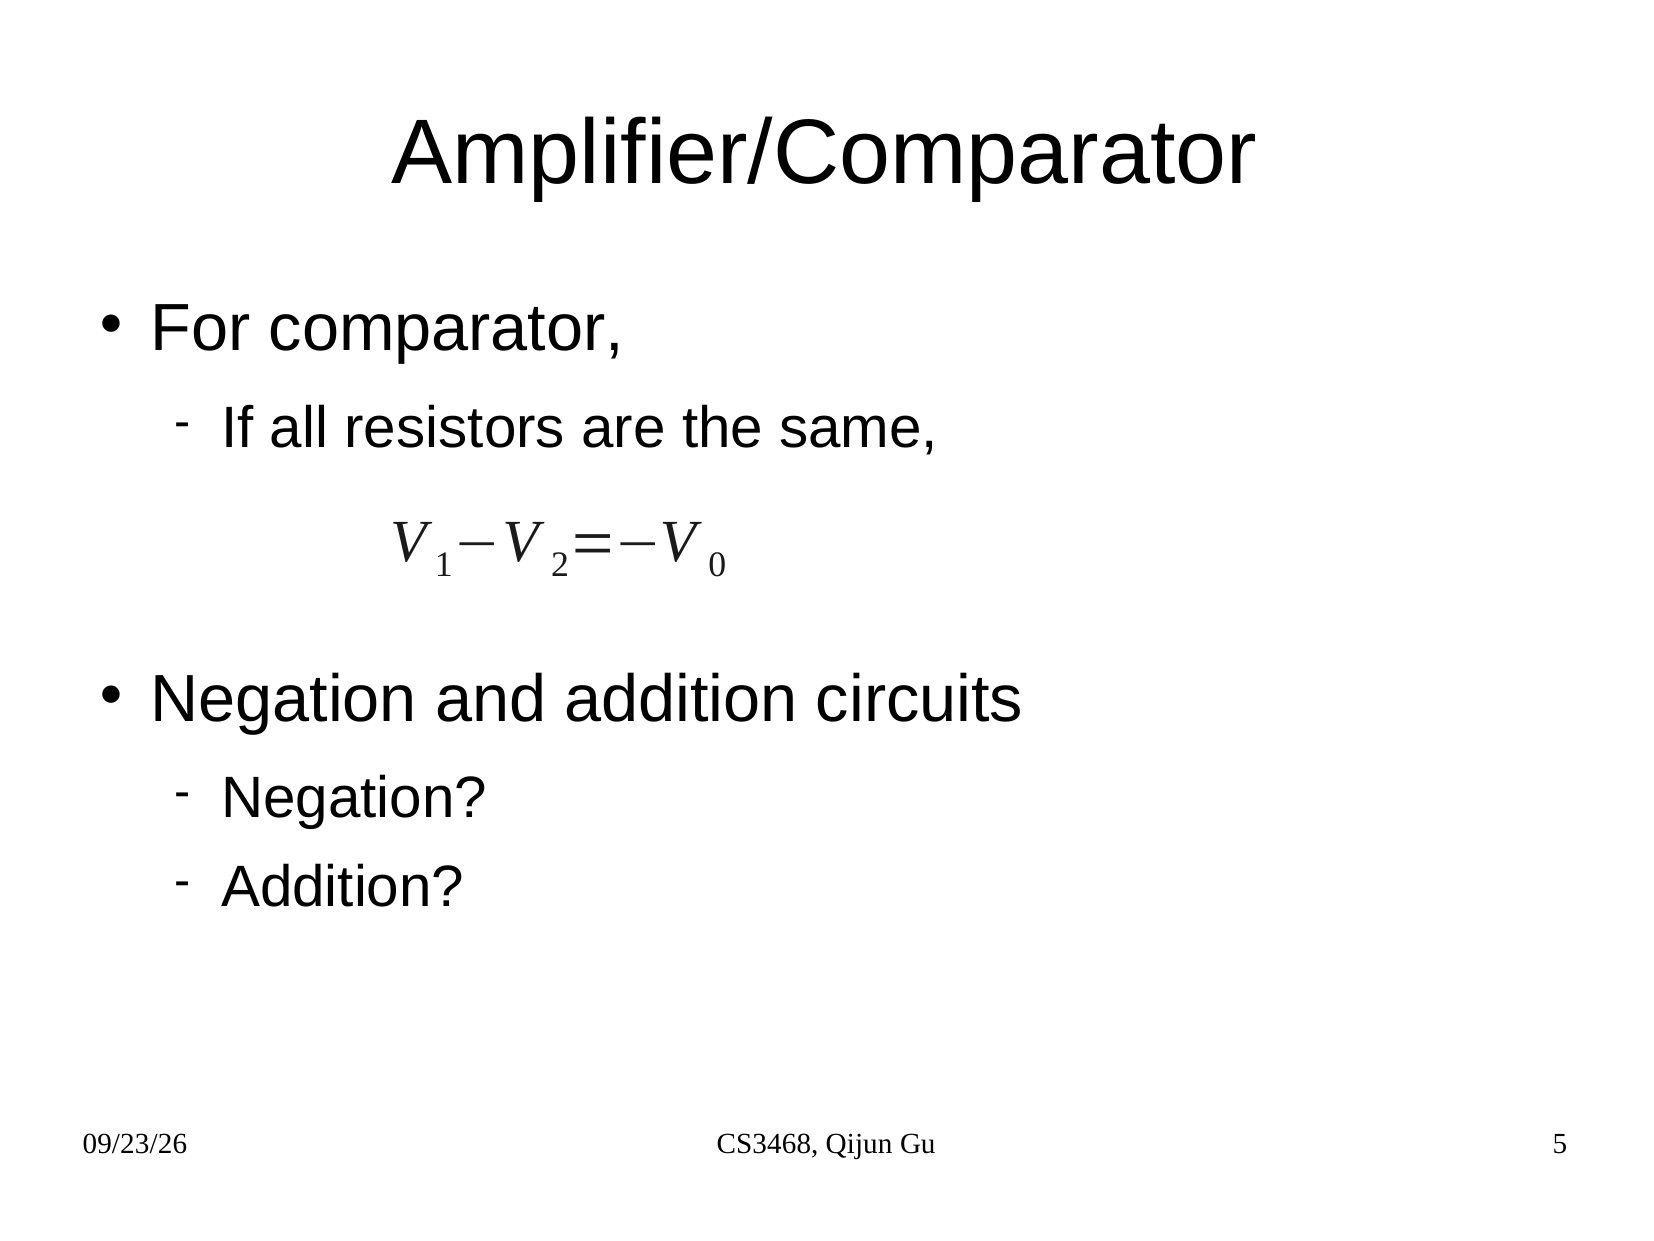

# Amplifier/Comparator
For comparator,
If all resistors are the same,
Negation and addition circuits
Negation?
Addition?
CS3468, Qijun Gu
5